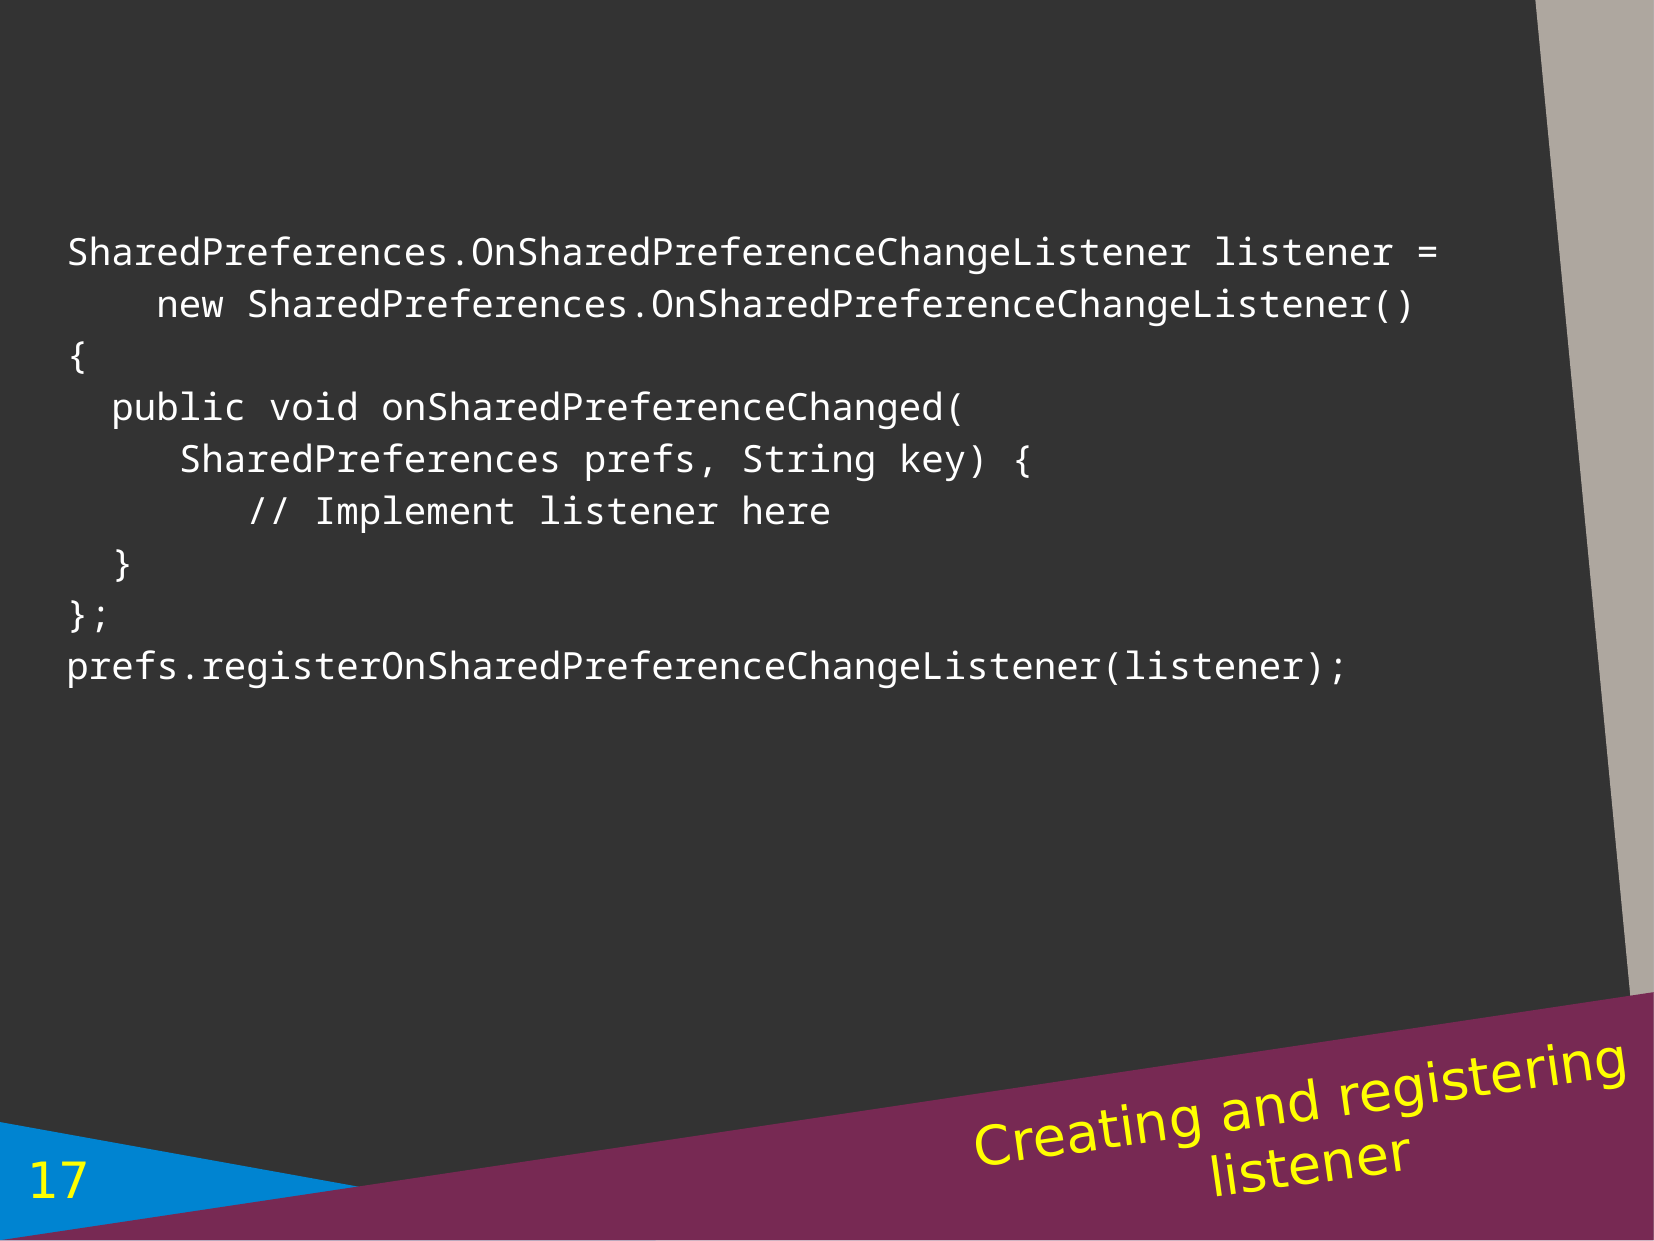

SharedPreferences.OnSharedPreferenceChangeListener listener =
 new SharedPreferences.OnSharedPreferenceChangeListener() {
 public void onSharedPreferenceChanged(
 SharedPreferences prefs, String key) {
 // Implement listener here
 }
};
prefs.registerOnSharedPreferenceChangeListener(listener);
# Creating and registering listener
17